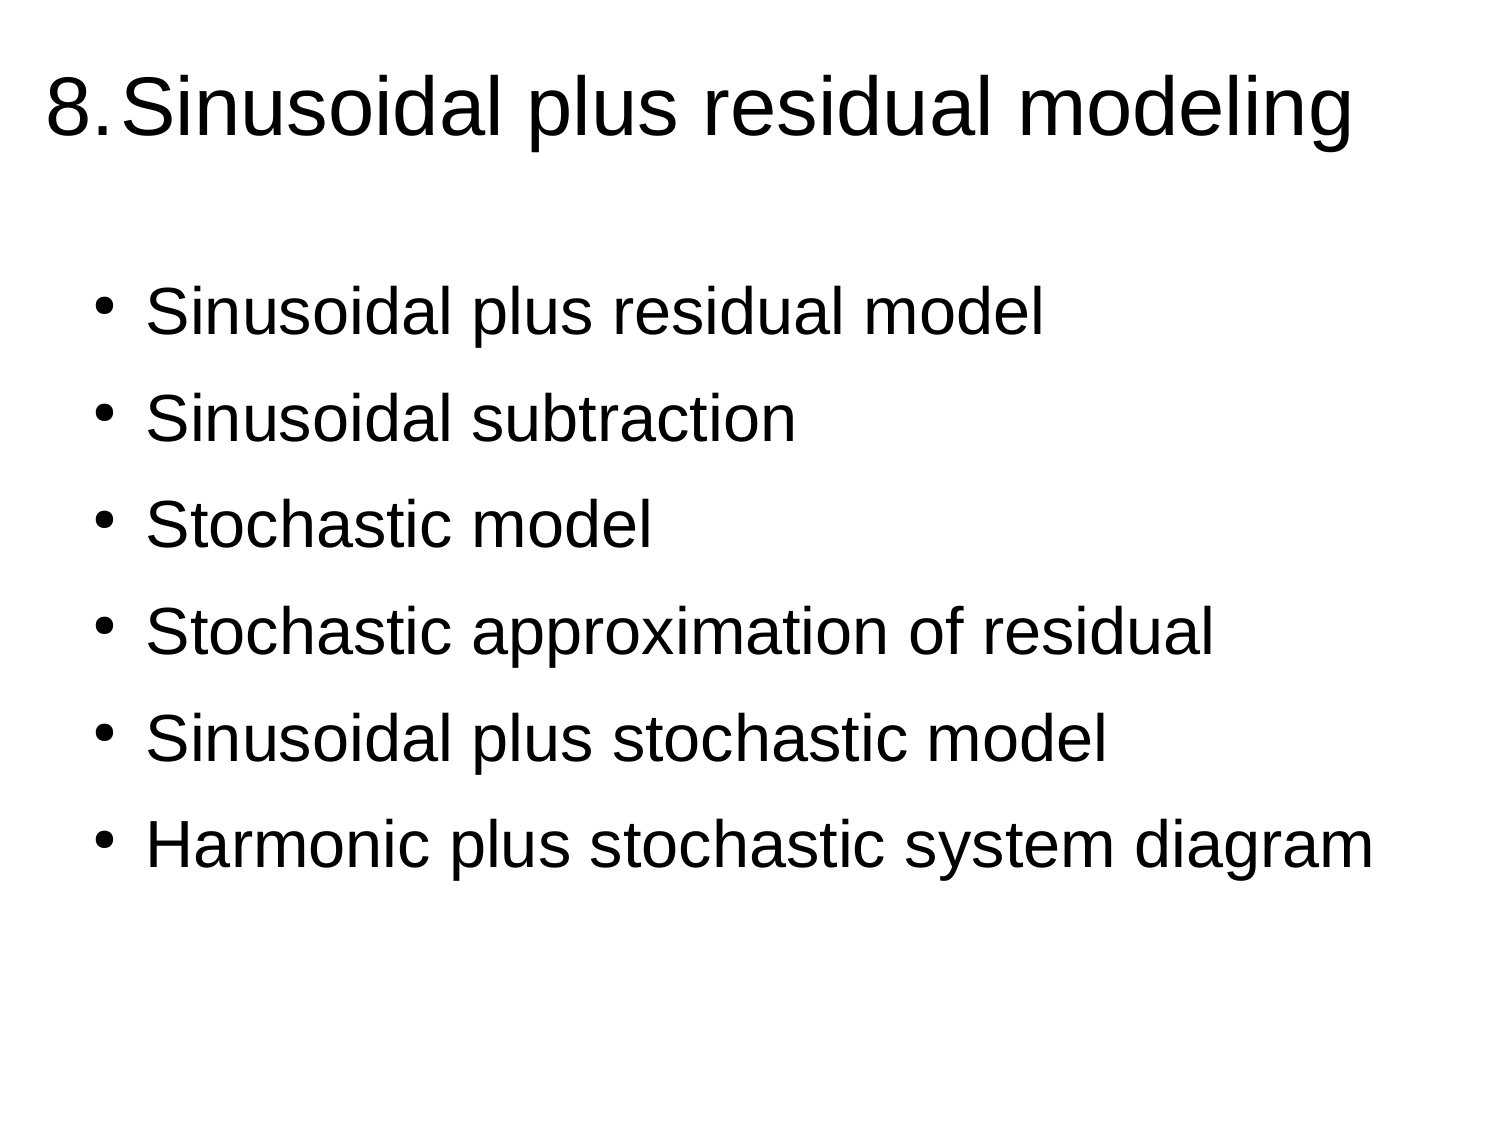

# 8.	Sinusoidal plus residual modeling
Sinusoidal plus residual model
Sinusoidal subtraction
Stochastic model
Stochastic approximation of residual
Sinusoidal plus stochastic model
Harmonic plus stochastic system diagram